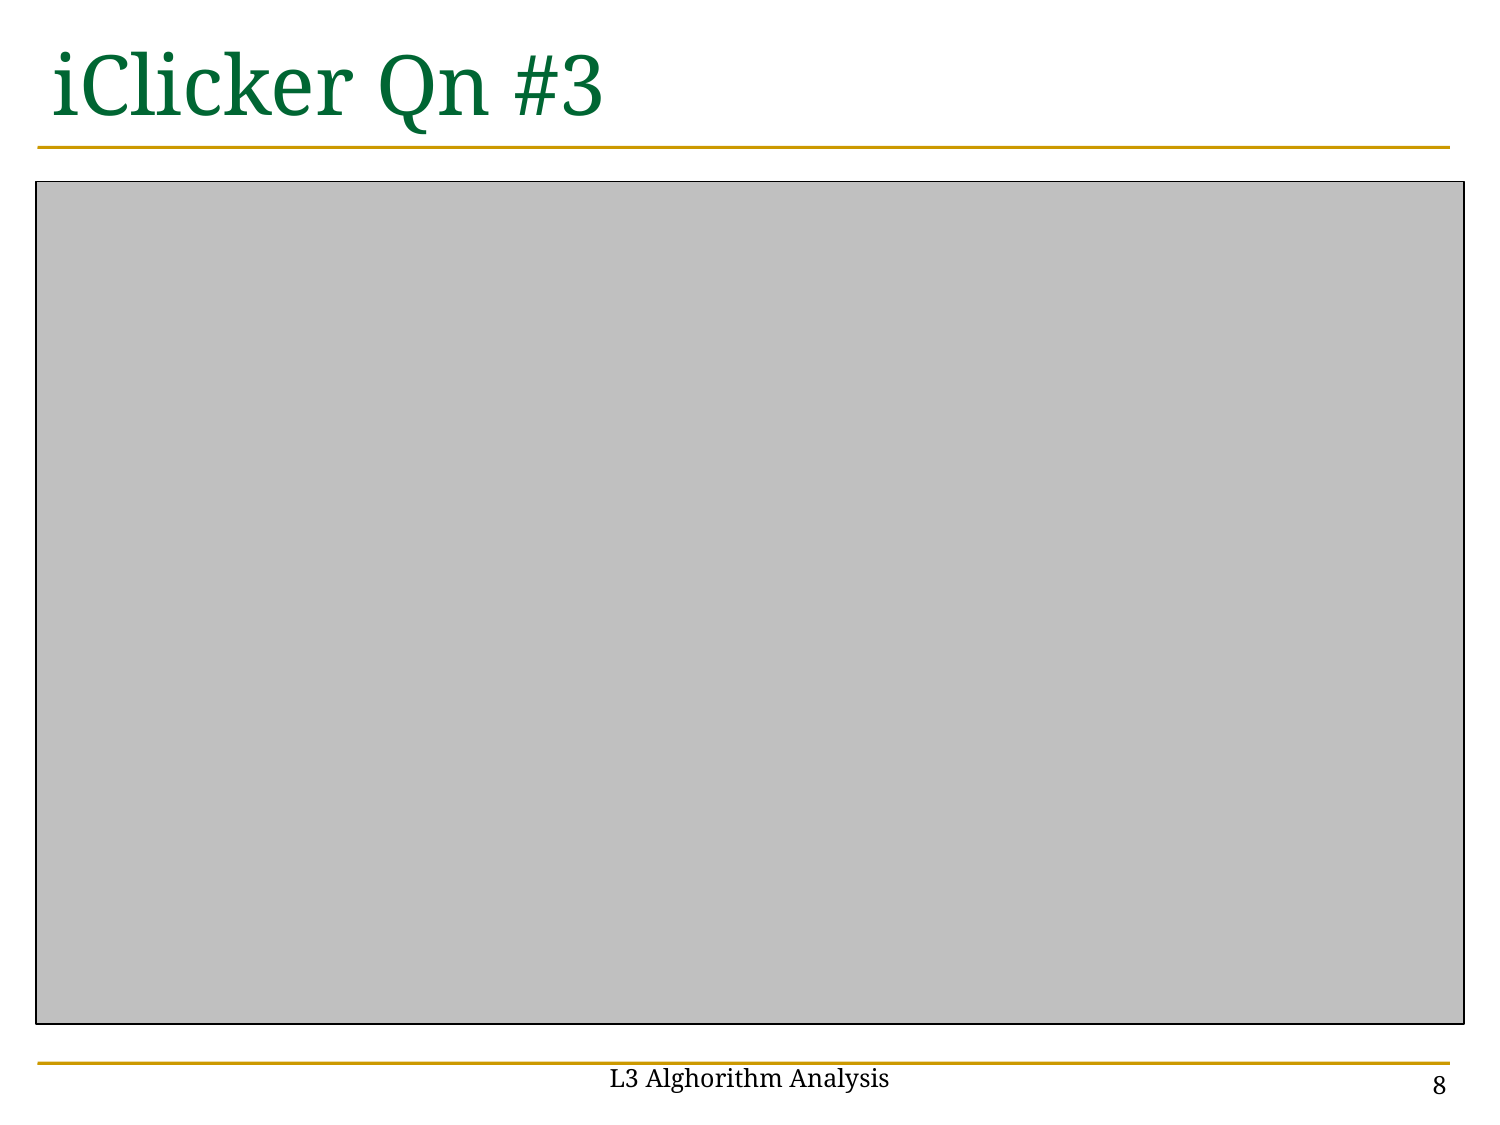

# iClicker Qn #3
What is/are precondition(s) for writing a recursive function?
There is a base case
We can call the function again
We can call the function again with a smaller scope
A. 	1 only
B. 	1 and 2 only
C. 	1 and 3 only
D. 	All of the above
L3 Alghorithm Analysis